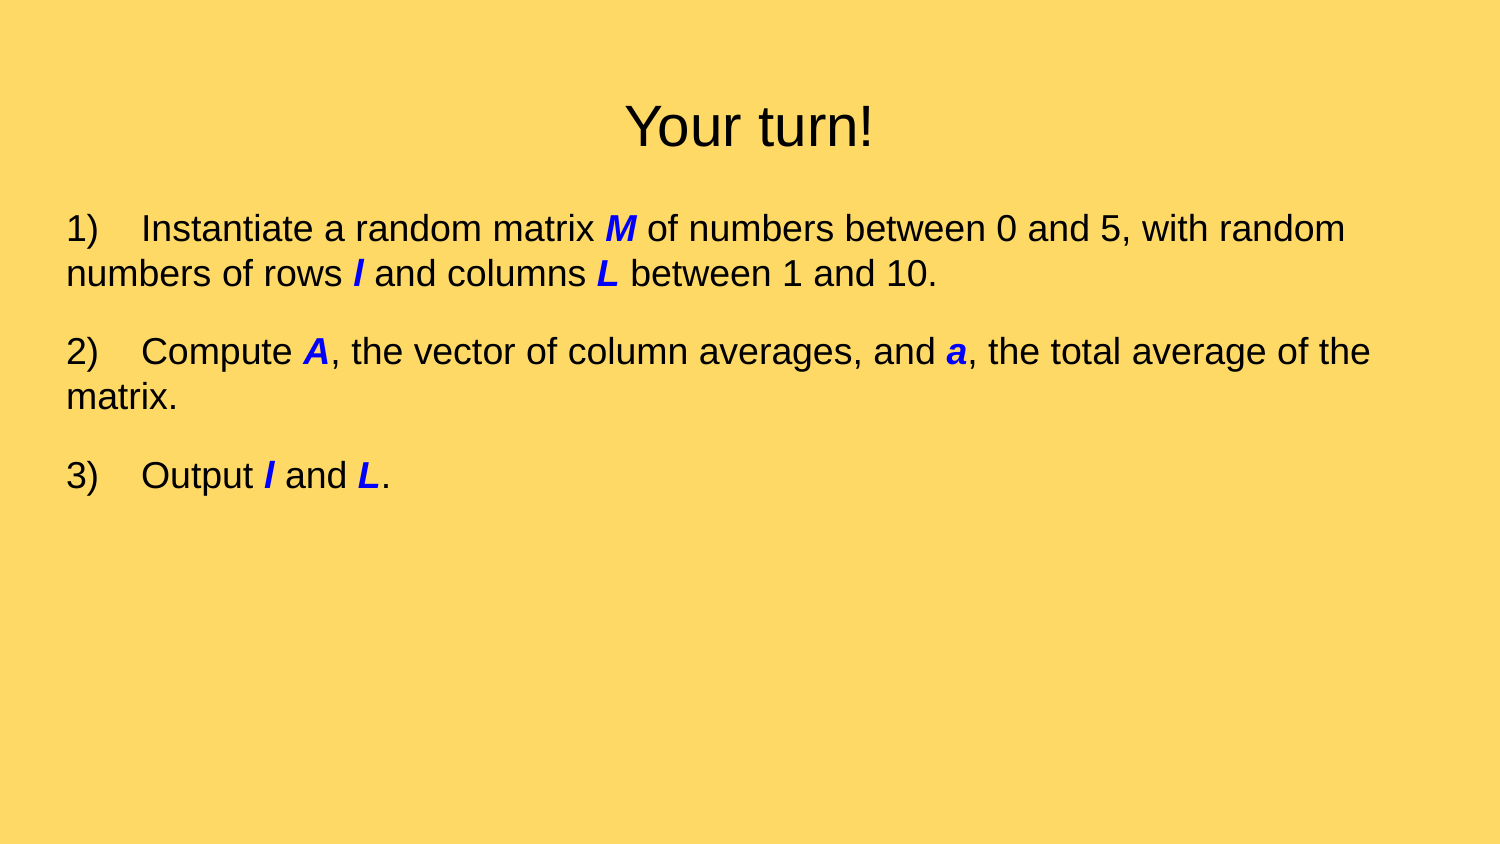

Your turn!
# 1)	Instantiate a random matrix M of numbers between 0 and 5, with random numbers of rows l and columns L between 1 and 10.
2) 	Compute A, the vector of column averages, and a, the total average of the matrix.
3) 	Output l and L.